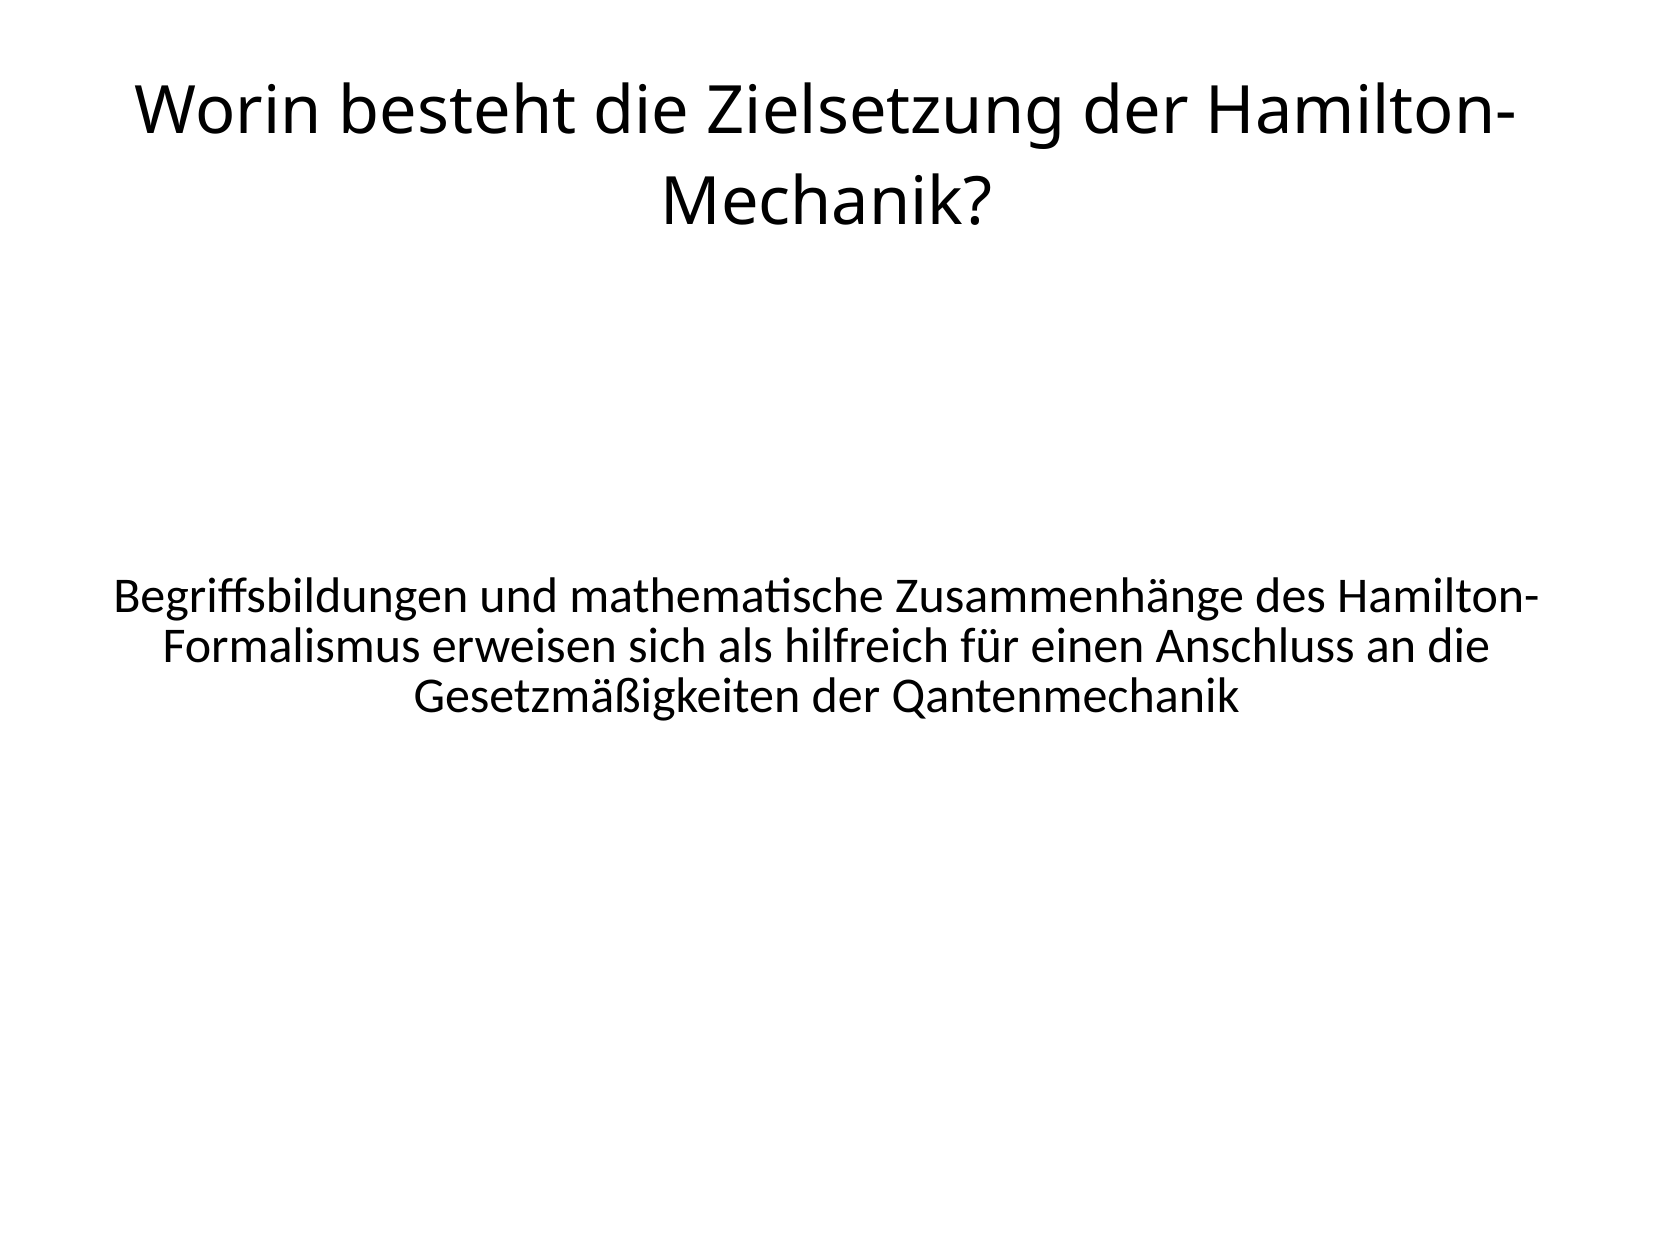

# Worin besteht die Zielsetzung der Hamilton-Mechanik?
Begriffsbildungen und mathematische Zusammenhänge des Hamilton-Formalismus erweisen sich als hilfreich für einen Anschluss an die Gesetzmäßigkeiten der Qantenmechanik